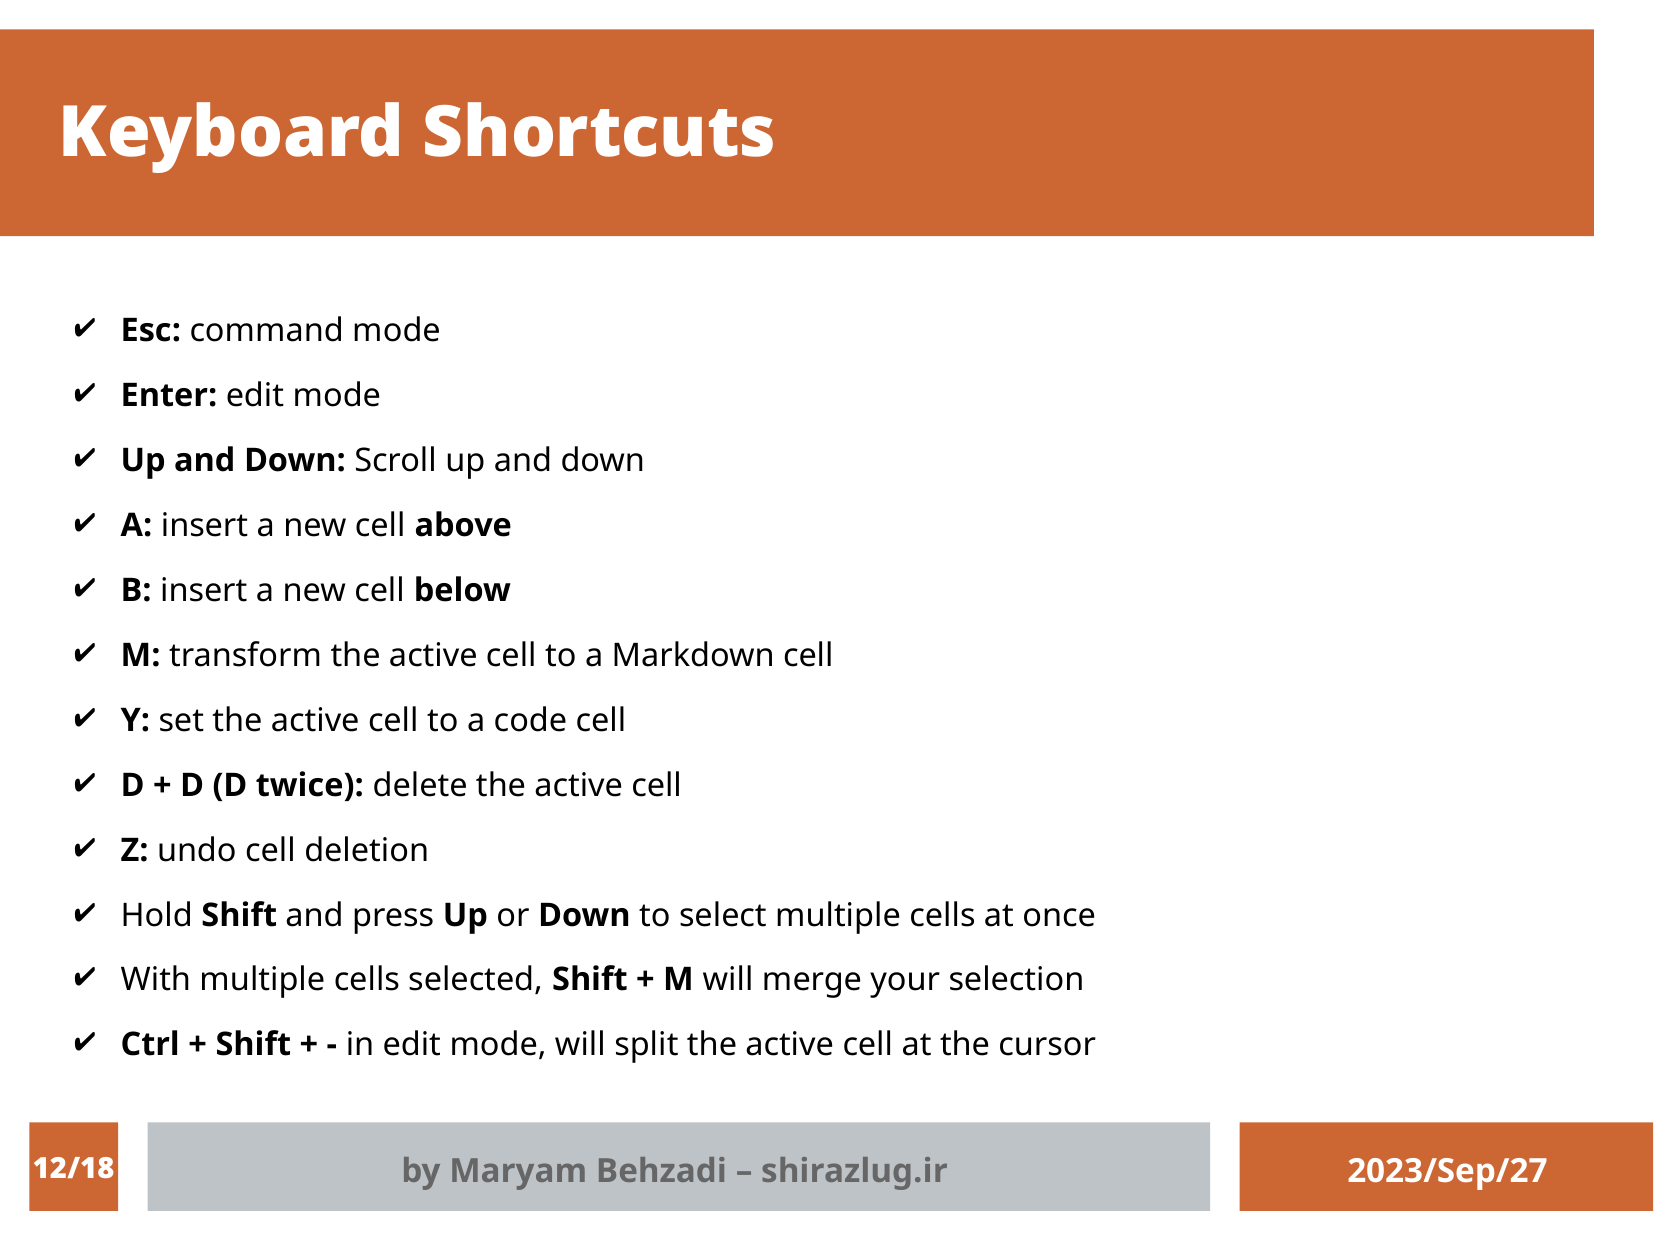

# Keyboard Shortcuts
Esc: command mode
Enter: edit mode
Up and Down: Scroll up and down
A: insert a new cell above
B: insert a new cell below
M: transform the active cell to a Markdown cell
Y: set the active cell to a code cell
D + D (D twice): delete the active cell
Z: undo cell deletion
Hold Shift and press Up or Down to select multiple cells at once
With multiple cells selected, Shift + M will merge your selection
Ctrl + Shift + - in edit mode, will split the active cell at the cursor
12